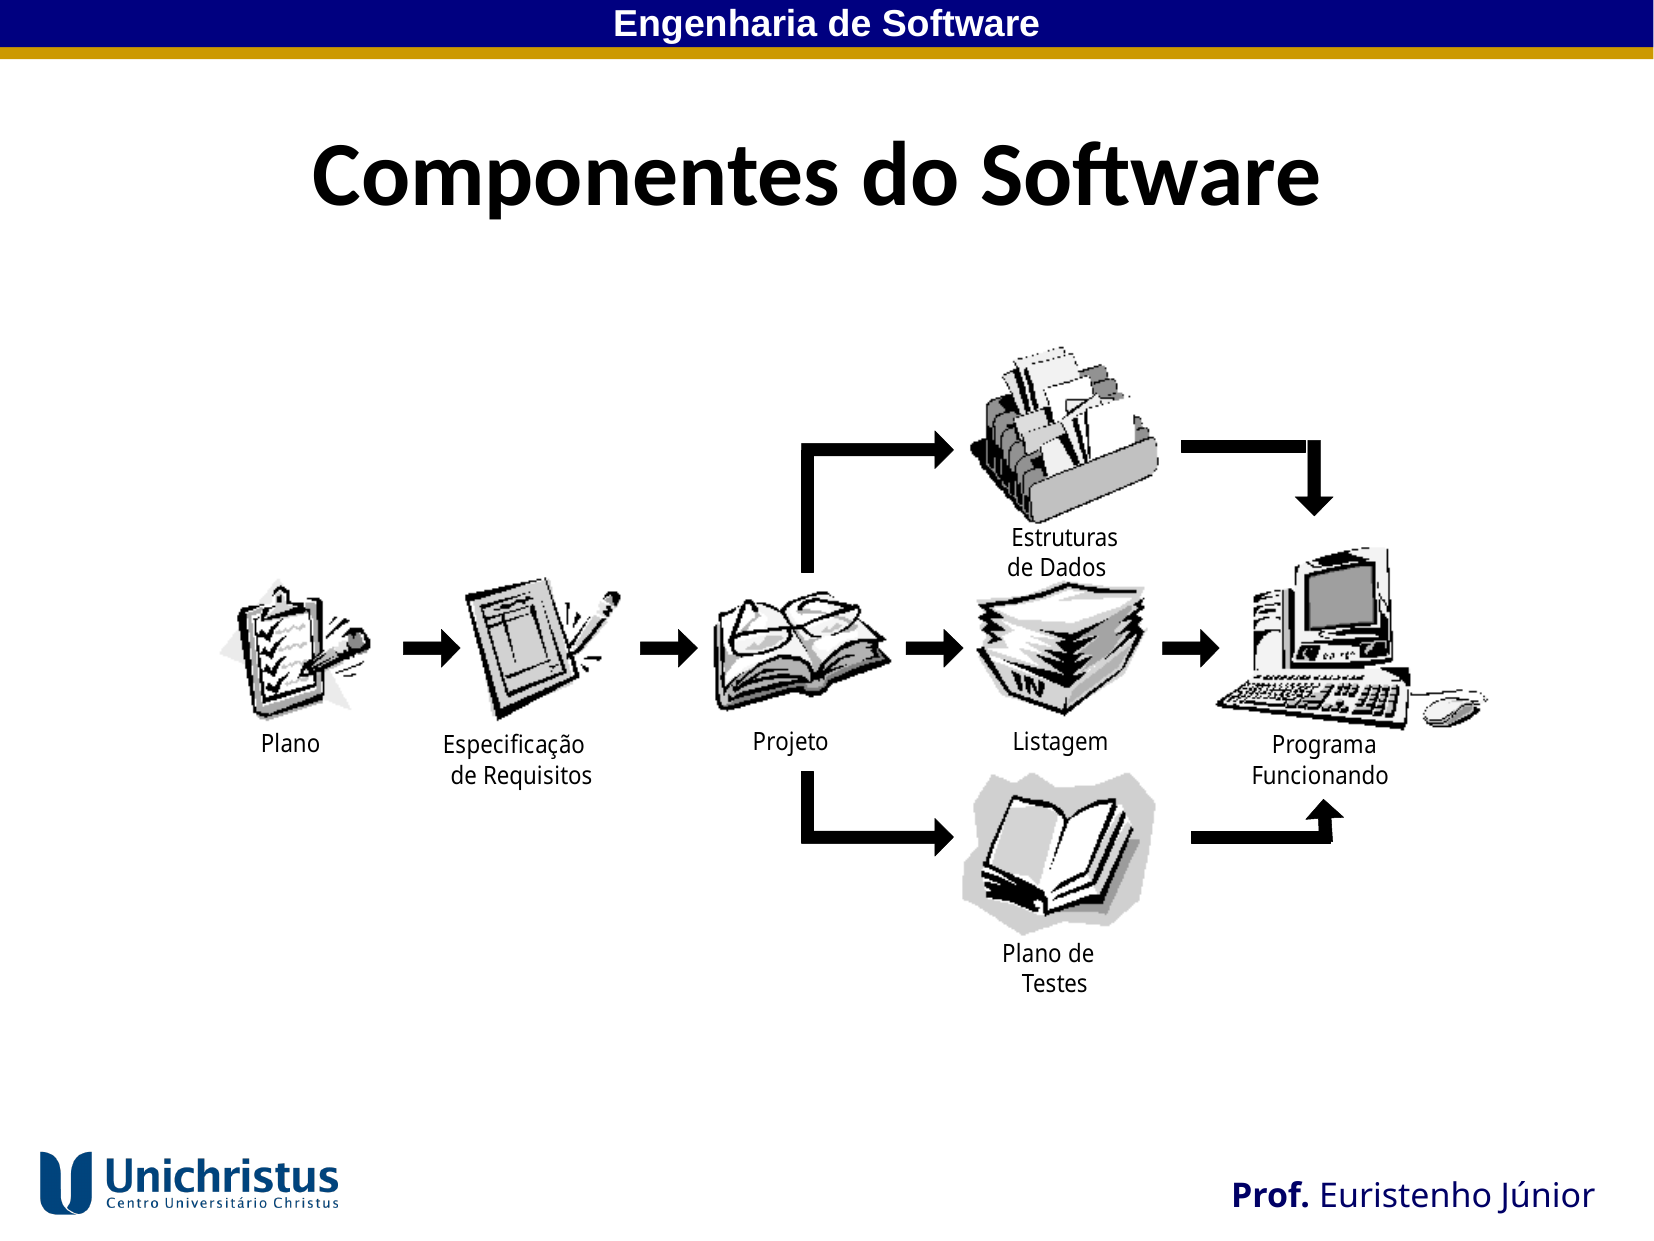

Engenharia de Software
# Componentes do Software
Prof. Euristenho Júnior